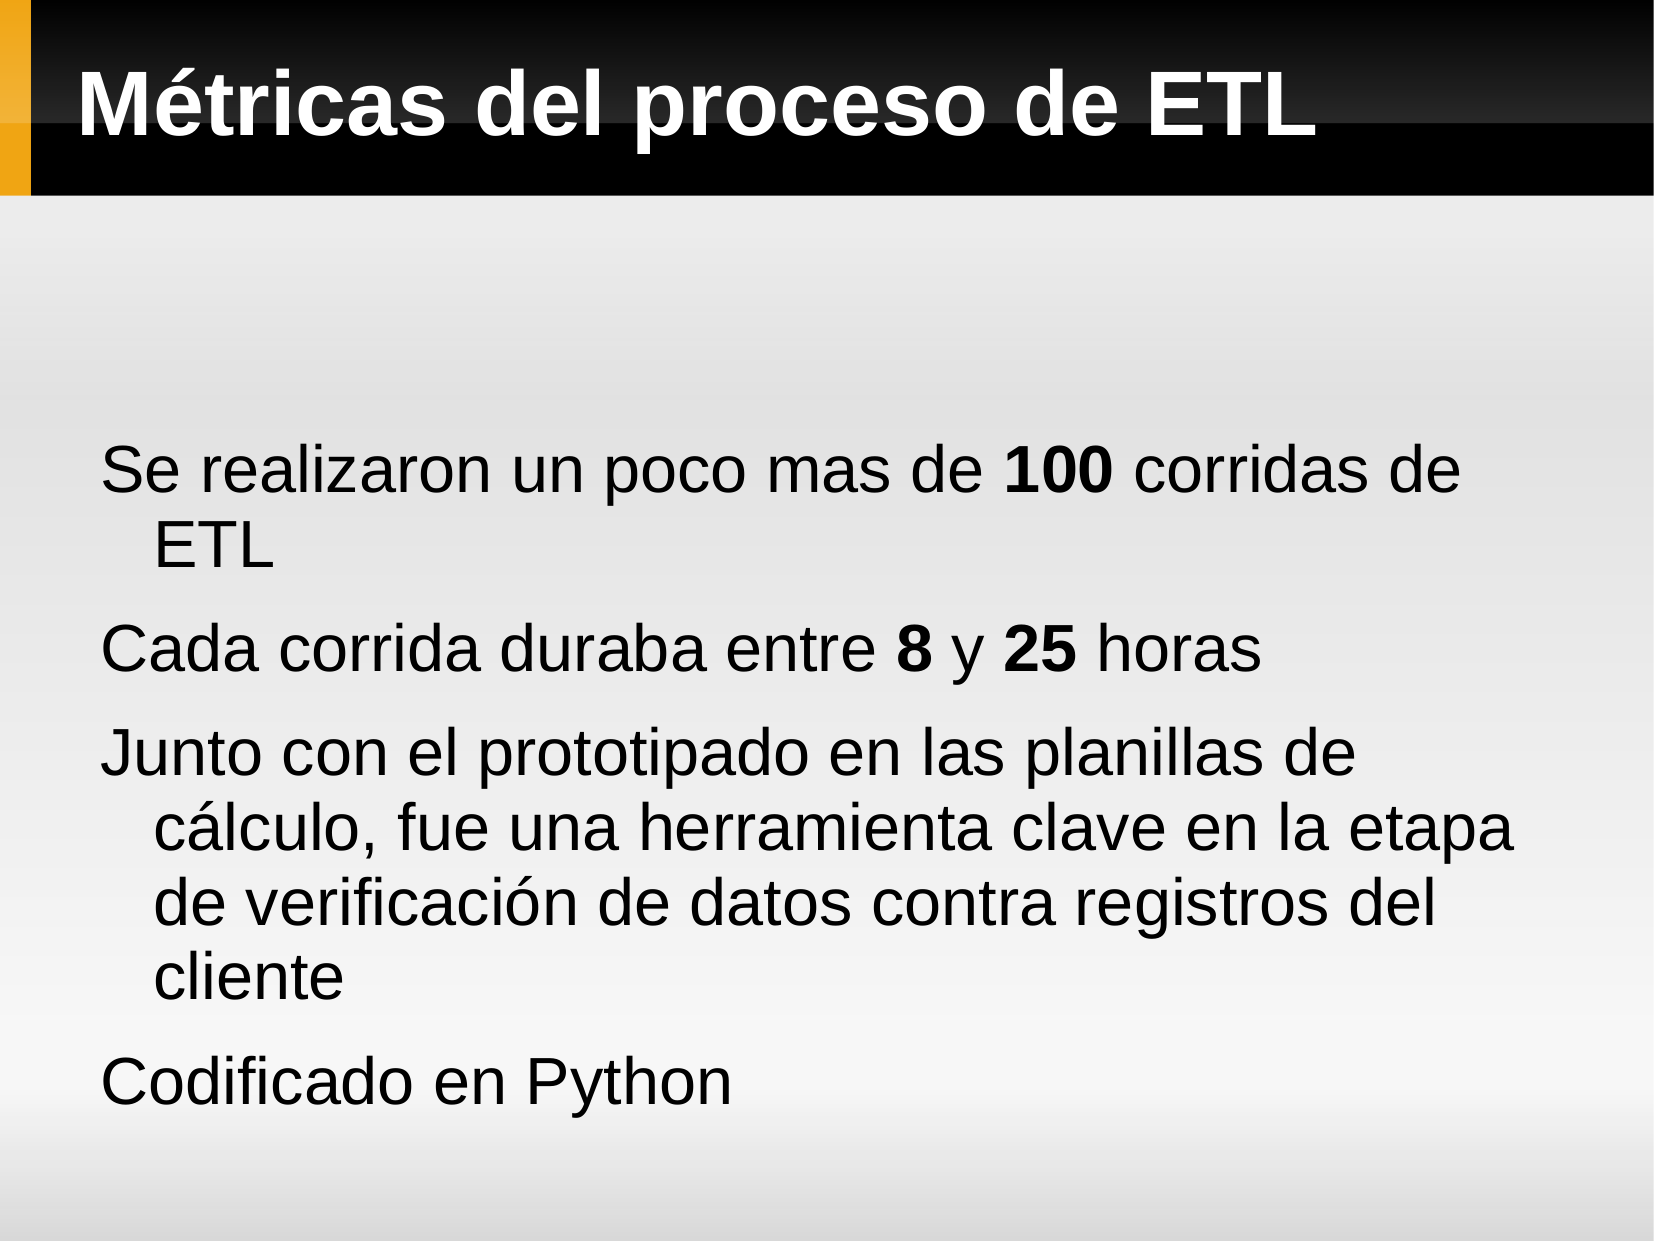

# Métricas del proceso de ETL
Se realizaron un poco mas de 100 corridas de ETL
Cada corrida duraba entre 8 y 25 horas
Junto con el prototipado en las planillas de cálculo, fue una herramienta clave en la etapa de verificación de datos contra registros del cliente
Codificado en Python